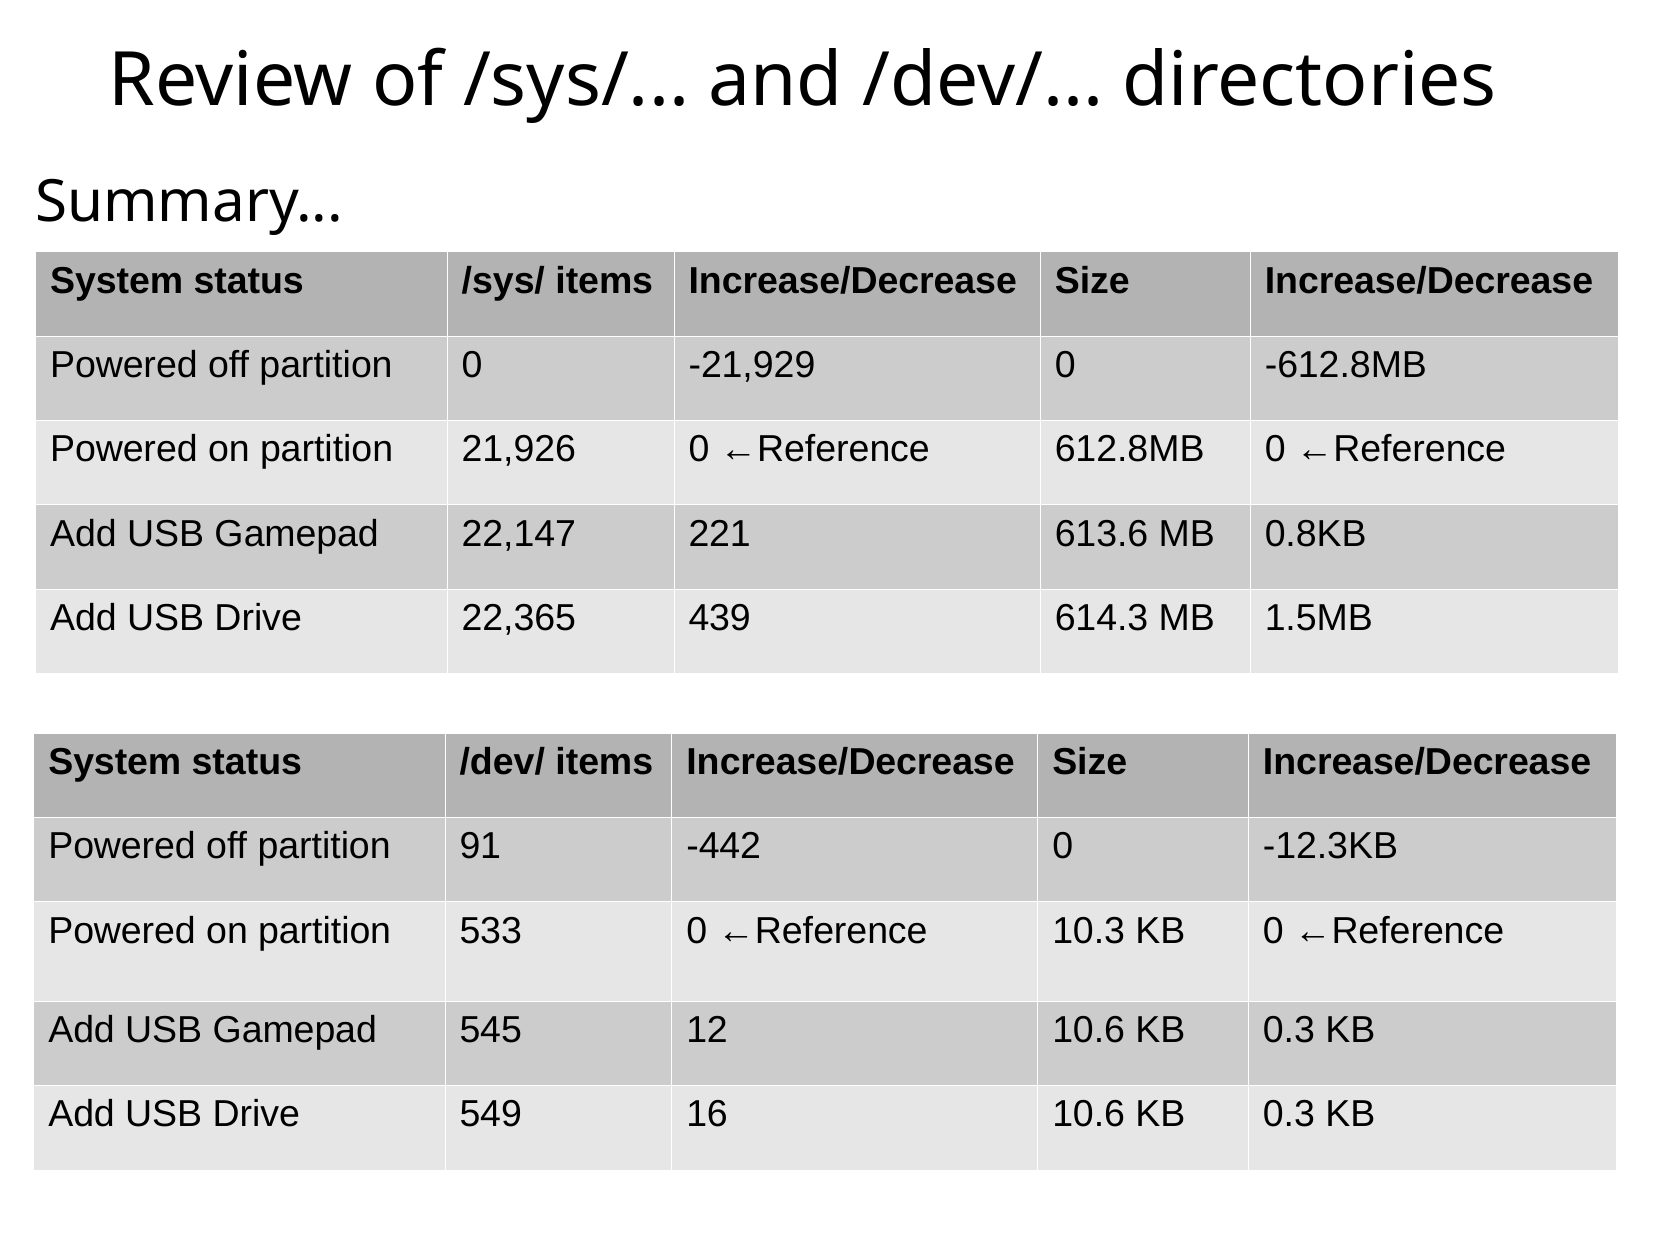

# Review of /sys/... and /dev/... directories
Summary...
| System status | /sys/ items | Increase/Decrease | Size | Increase/Decrease |
| --- | --- | --- | --- | --- |
| Powered off partition | 0 | -21,929 | 0 | -612.8MB |
| Powered on partition | 21,926 | 0 ←Reference | 612.8MB | 0 ←Reference |
| Add USB Gamepad | 22,147 | 221 | 613.6 MB | 0.8KB |
| Add USB Drive | 22,365 | 439 | 614.3 MB | 1.5MB |
| System status | /dev/ items | Increase/Decrease | Size | Increase/Decrease |
| --- | --- | --- | --- | --- |
| Powered off partition | 91 | -442 | 0 | -12.3KB |
| Powered on partition | 533 | 0 ←Reference | 10.3 KB | 0 ←Reference |
| Add USB Gamepad | 545 | 12 | 10.6 KB | 0.3 KB |
| Add USB Drive | 549 | 16 | 10.6 KB | 0.3 KB |